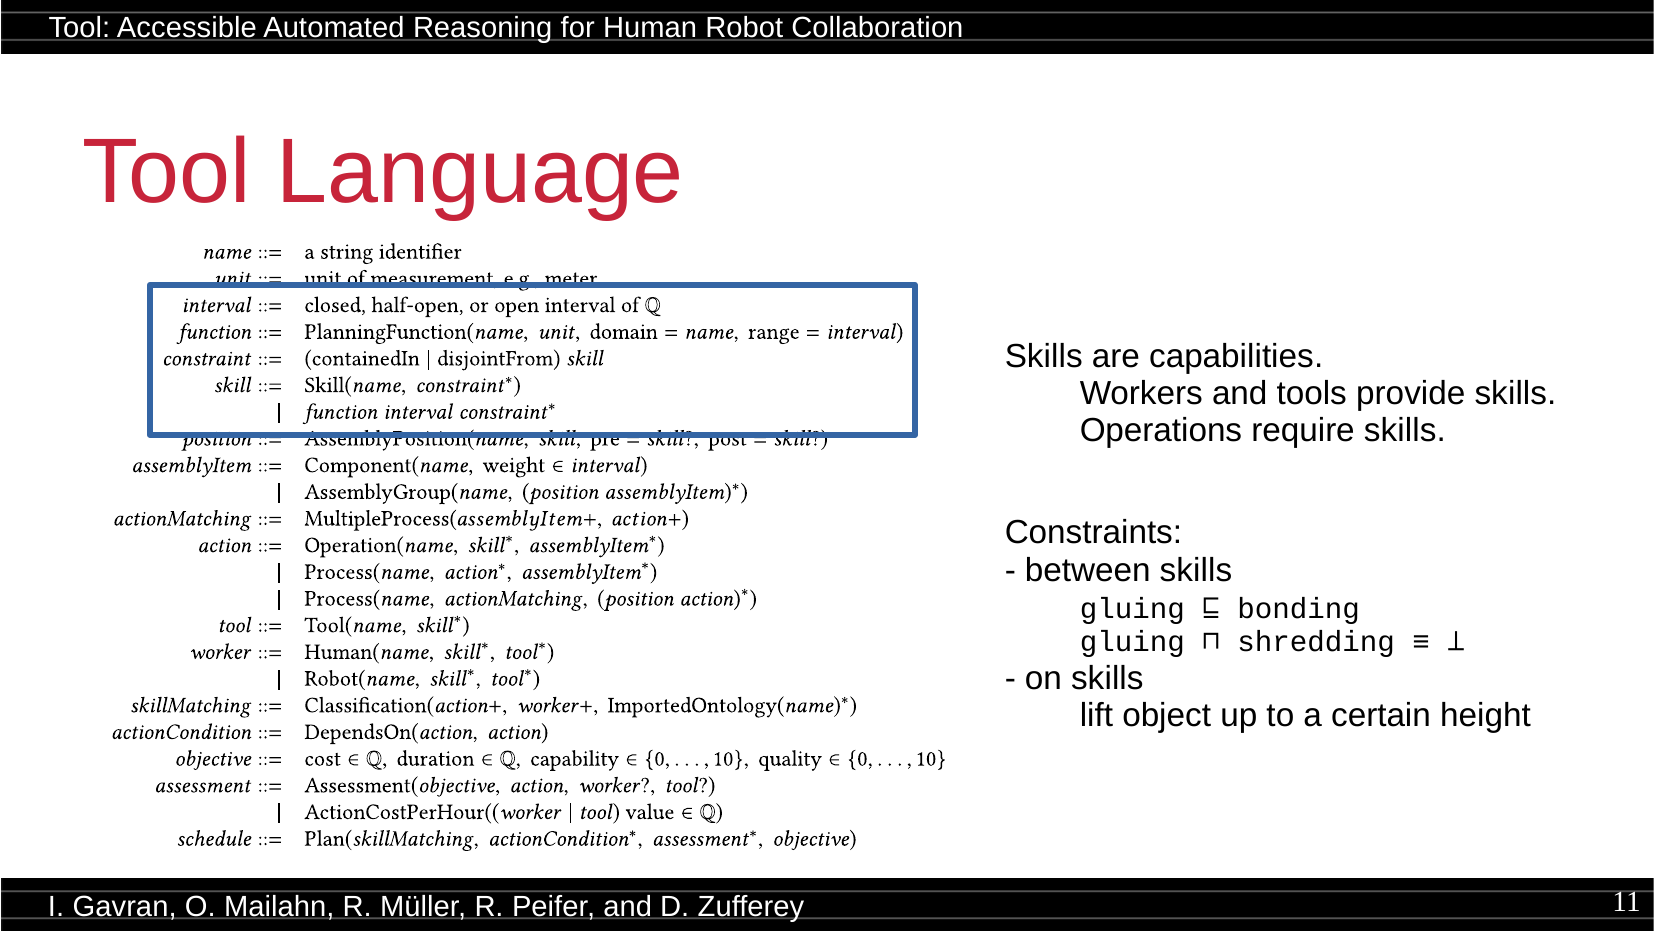

Tool: Accessible Automated Reasoning for Human Robot Collaboration
# Tool Language
Skills are capabilities.
	Workers and tools provide skills.
	Operations require skills.
Constraints:
- between skills
	gluing ⊑ bonding
	gluing ⊓ shredding ≡ ⊥
- on skills
	lift object up to a certain height
I. Gavran, O. Mailahn, R. Müller, R. Peifer, and D. Zufferey